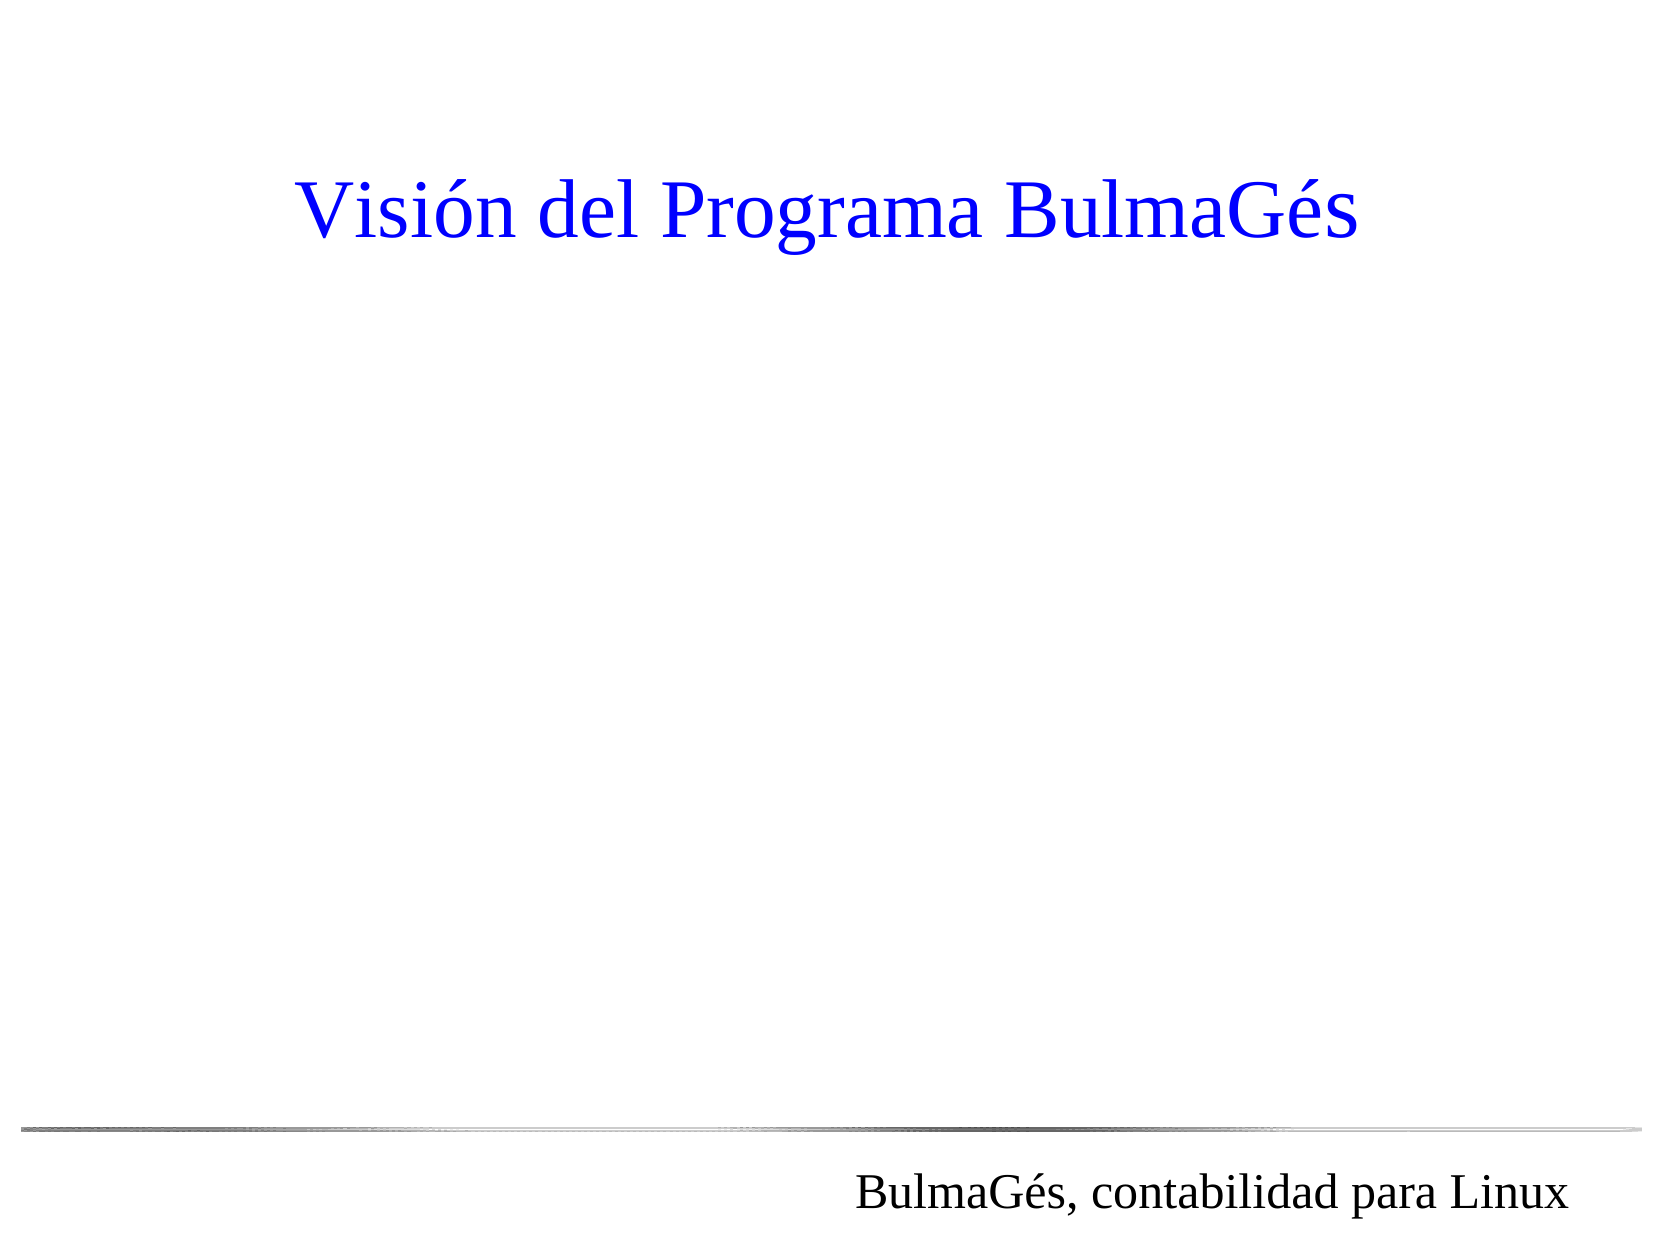

# Visión del Programa BulmaGés
BulmaGés, contabilidad para Linux